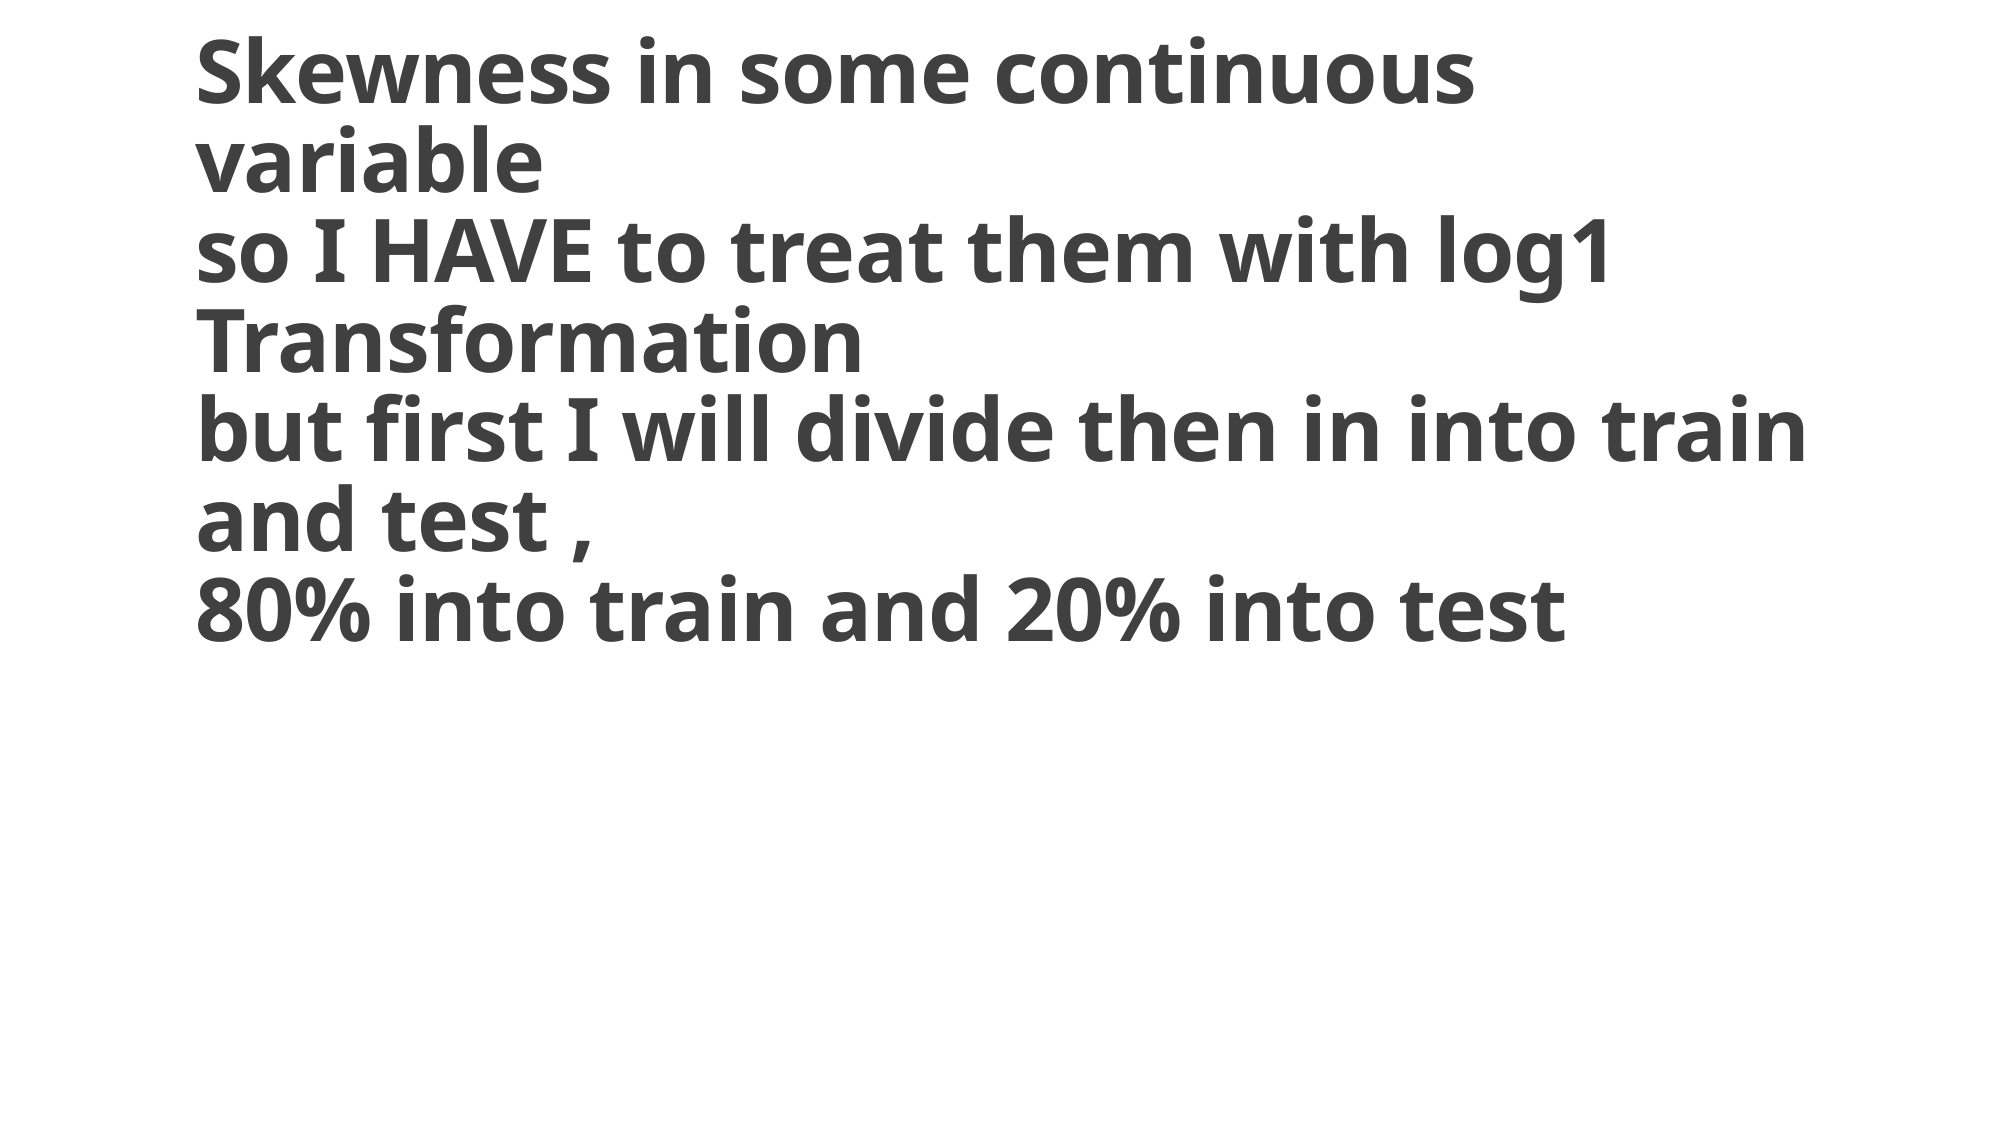

# Skewness in some continuous variable so I HAVE to treat them with log1 Transformation  but first I will divide then in into train and test , 80% into train and 20% into test